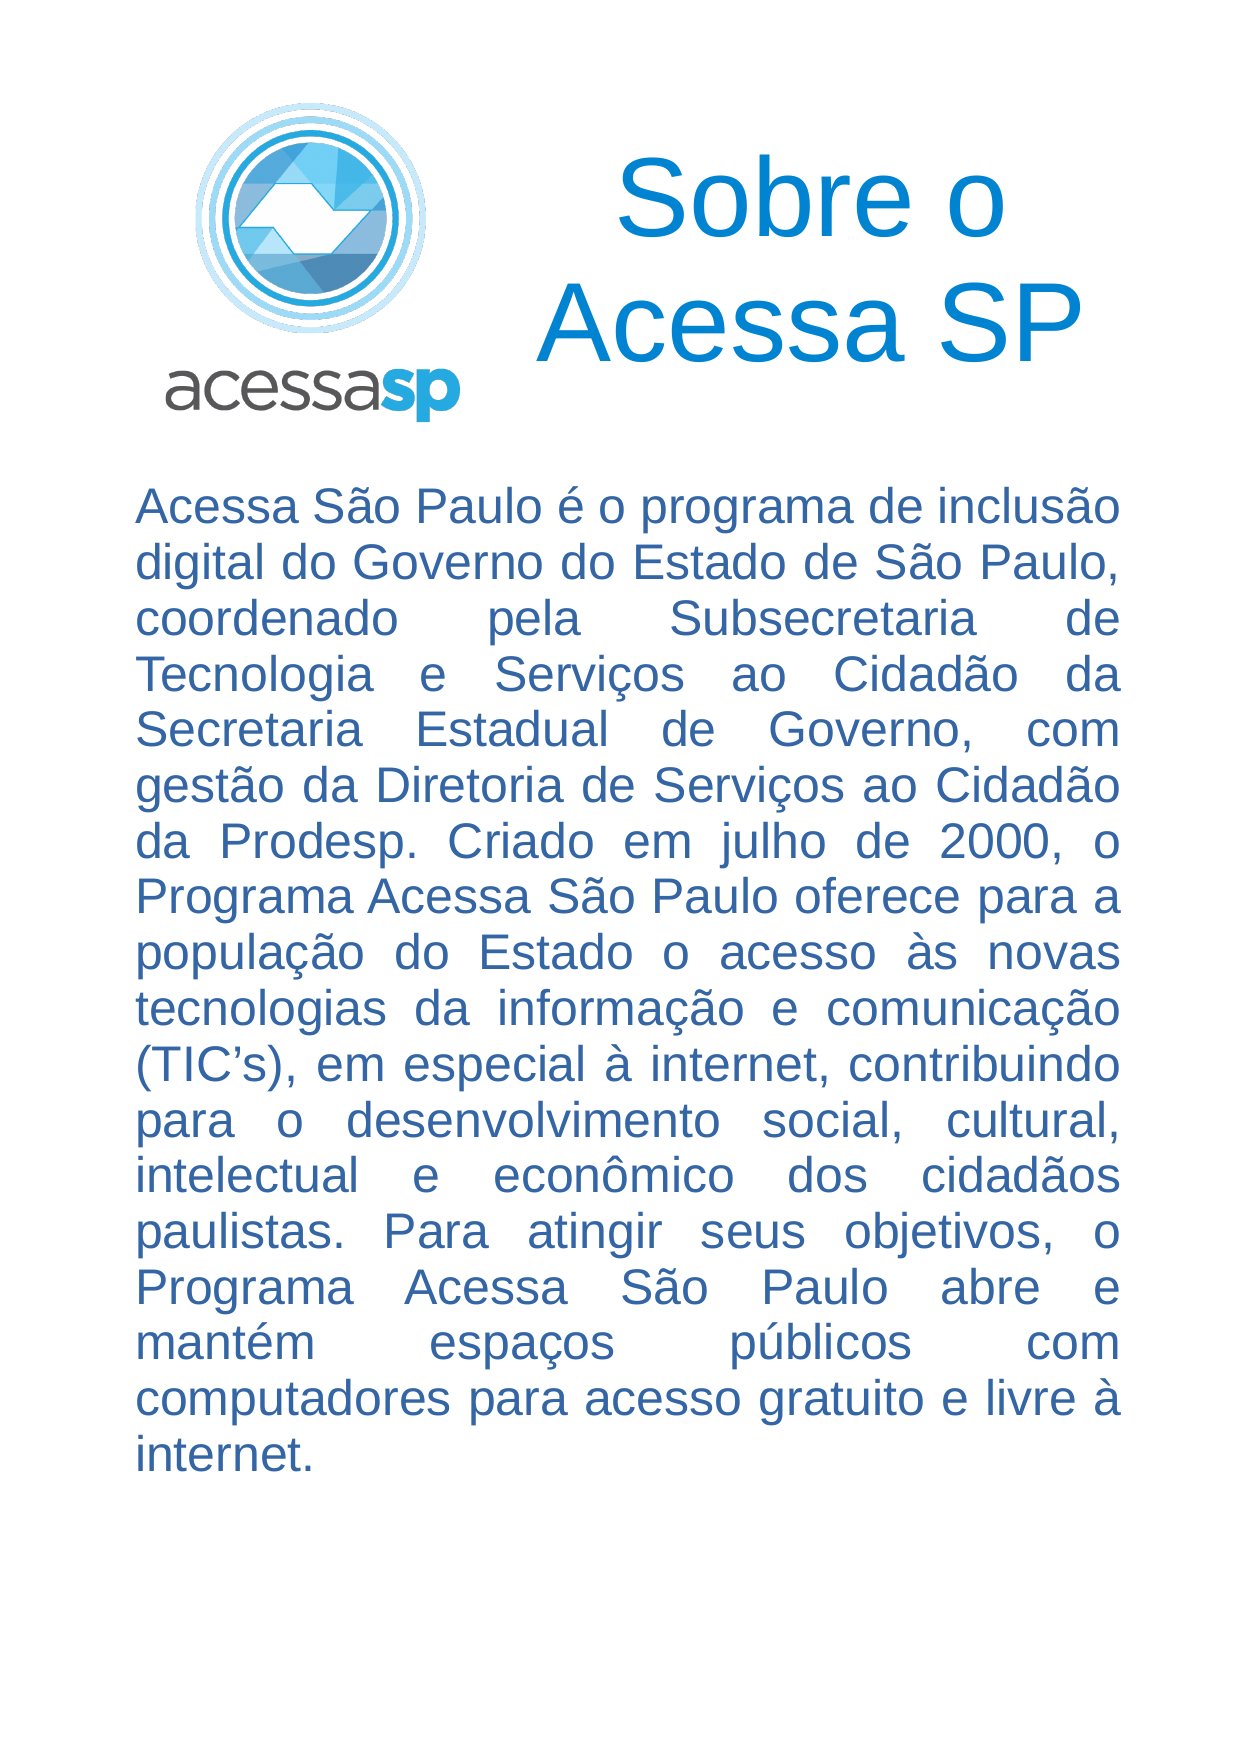

Sobre o Acessa SP
Acessa São Paulo é o programa de inclusão digital do Governo do Estado de São Paulo, coordenado pela Subsecretaria de Tecnologia e Serviços ao Cidadão da Secretaria Estadual de Governo, com gestão da Diretoria de Serviços ao Cidadão da Prodesp. Criado em julho de 2000, o Programa Acessa São Paulo oferece para a população do Estado o acesso às novas tecnologias da informação e comunicação (TIC’s), em especial à internet, contribuindo para o desenvolvimento social, cultural, intelectual e econômico dos cidadãos paulistas. Para atingir seus objetivos, o Programa Acessa São Paulo abre e mantém espaços públicos com computadores para acesso gratuito e livre à internet.